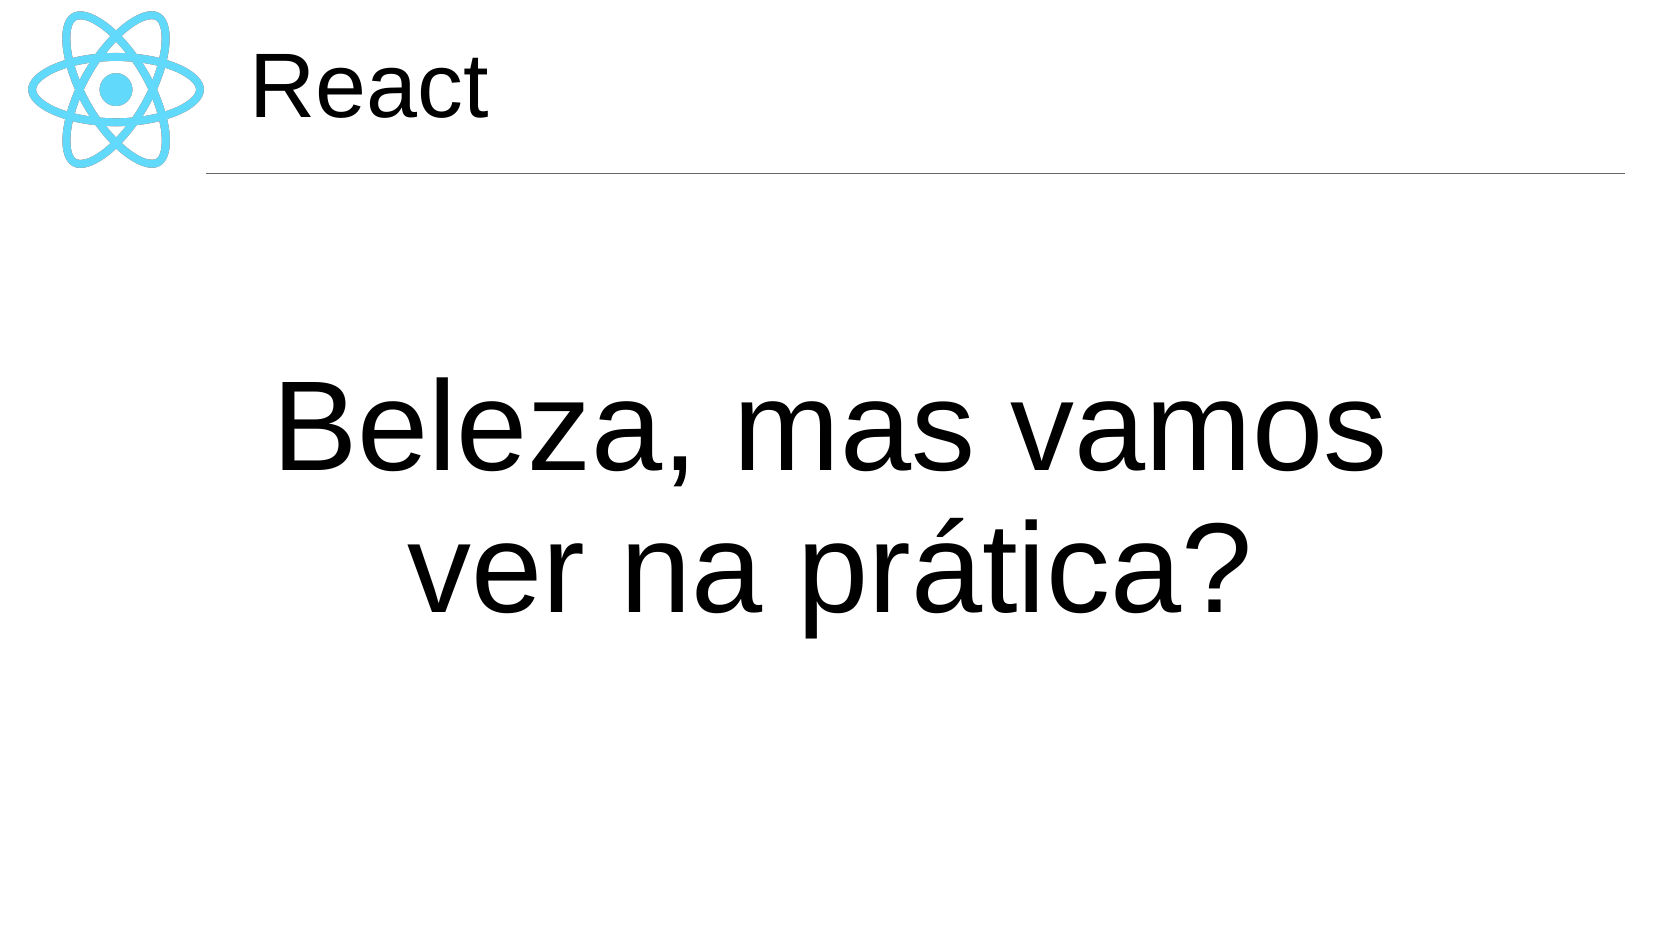

# React
Beleza, mas vamos ver na prática?